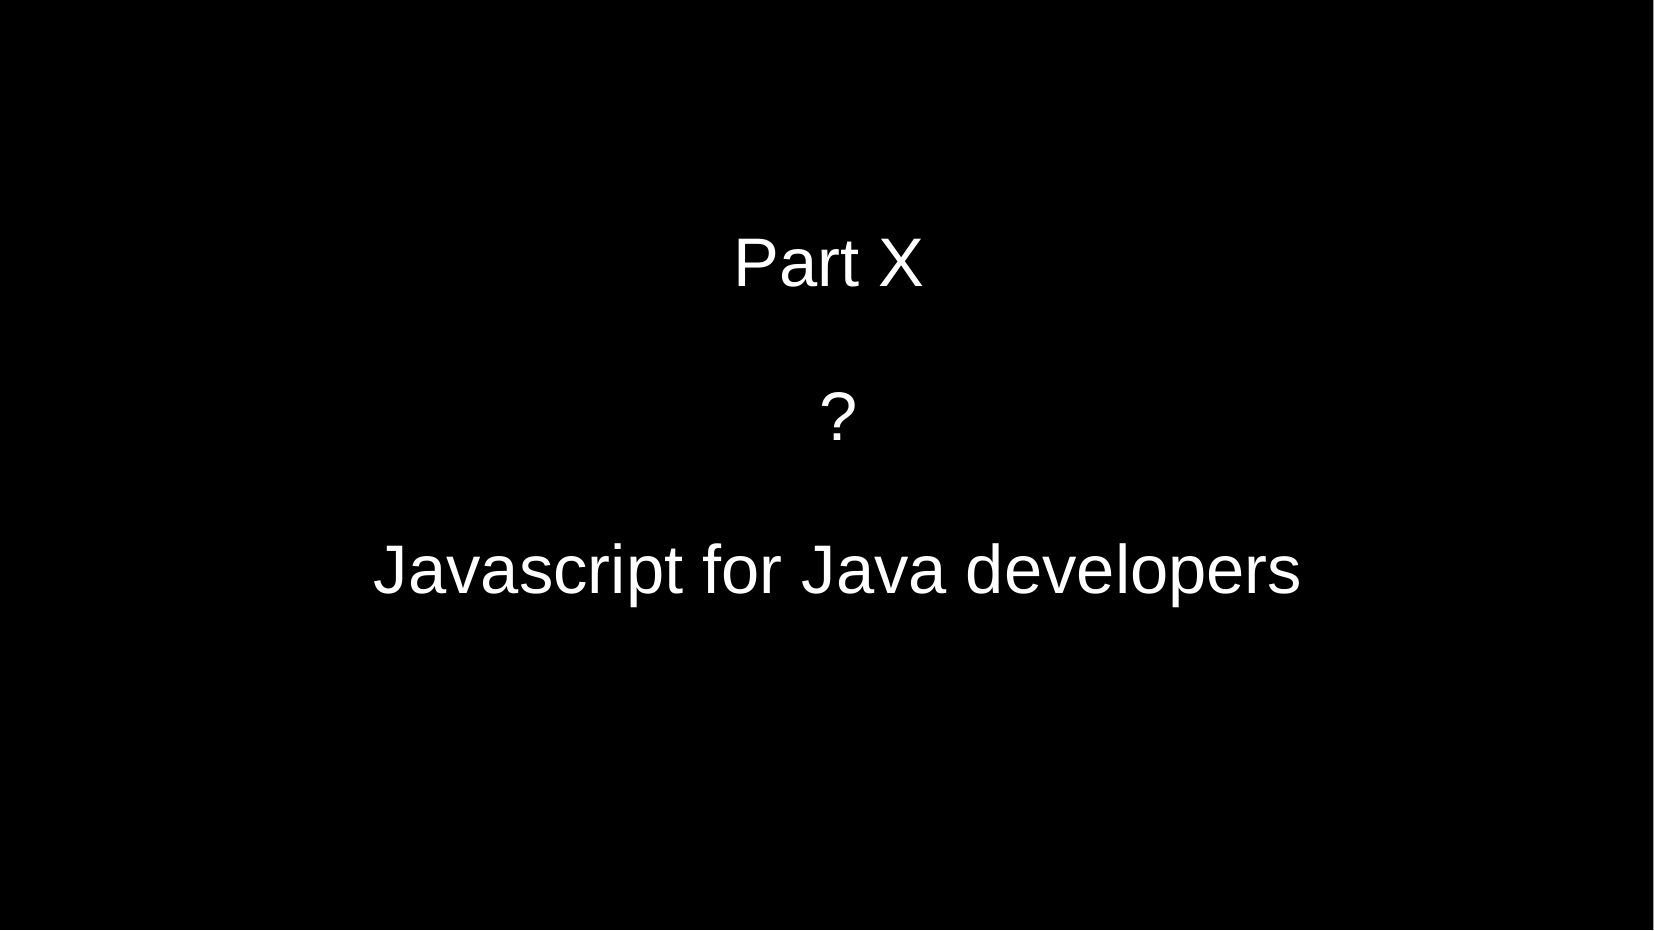

# Part X ? Javascript for Java developers